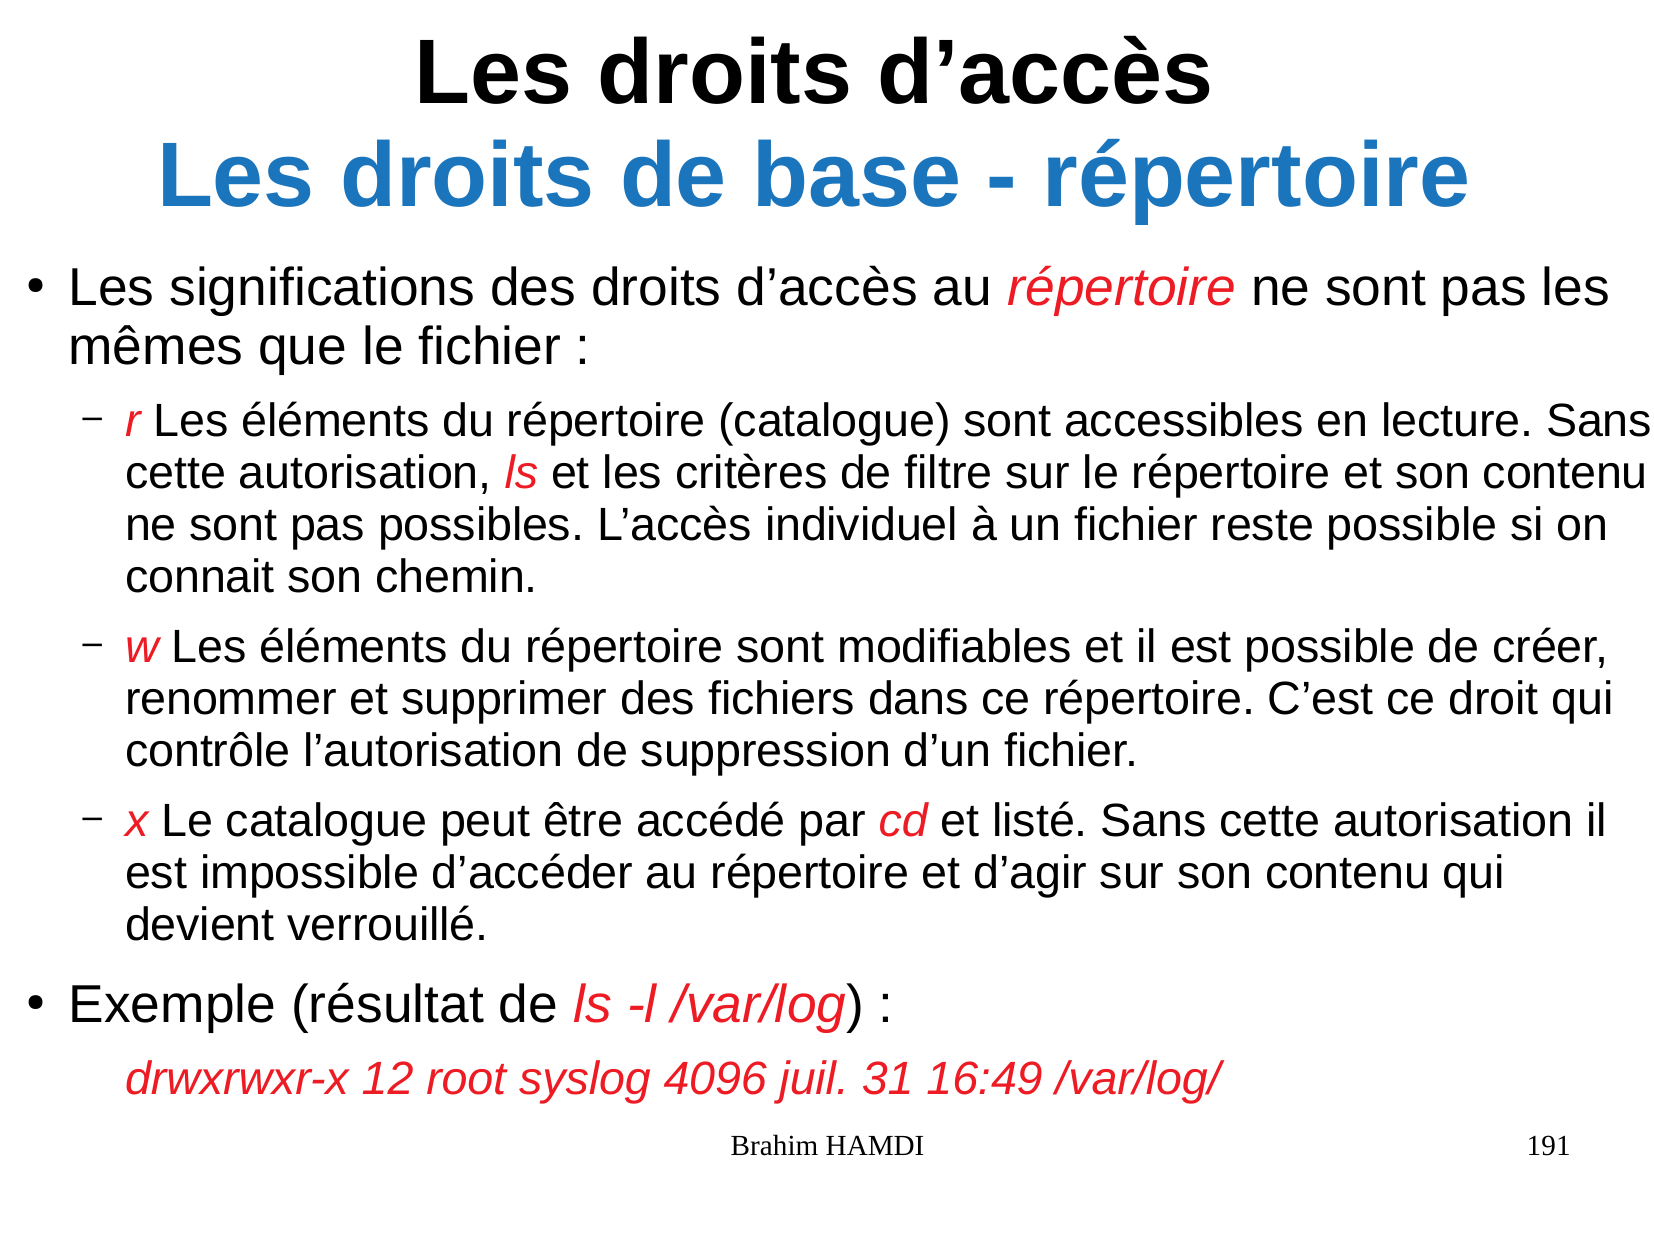

# Les droits d’accès Les droits de base - répertoire
Les significations des droits d’accès au répertoire ne sont pas les mêmes que le fichier :
r Les éléments du répertoire (catalogue) sont accessibles en lecture. Sans cette autorisation, ls et les critères de filtre sur le répertoire et son contenu ne sont pas possibles. L’accès individuel à un fichier reste possible si on connait son chemin.
w Les éléments du répertoire sont modifiables et il est possible de créer, renommer et supprimer des fichiers dans ce répertoire. C’est ce droit qui contrôle l’autorisation de suppression d’un fichier.
x Le catalogue peut être accédé par cd et listé. Sans cette autorisation il est impossible d’accéder au répertoire et d’agir sur son contenu qui devient verrouillé.
Exemple (résultat de ls -l /var/log) :
drwxrwxr-x 12 root syslog 4096 juil. 31 16:49 /var/log/
Brahim HAMDI
191